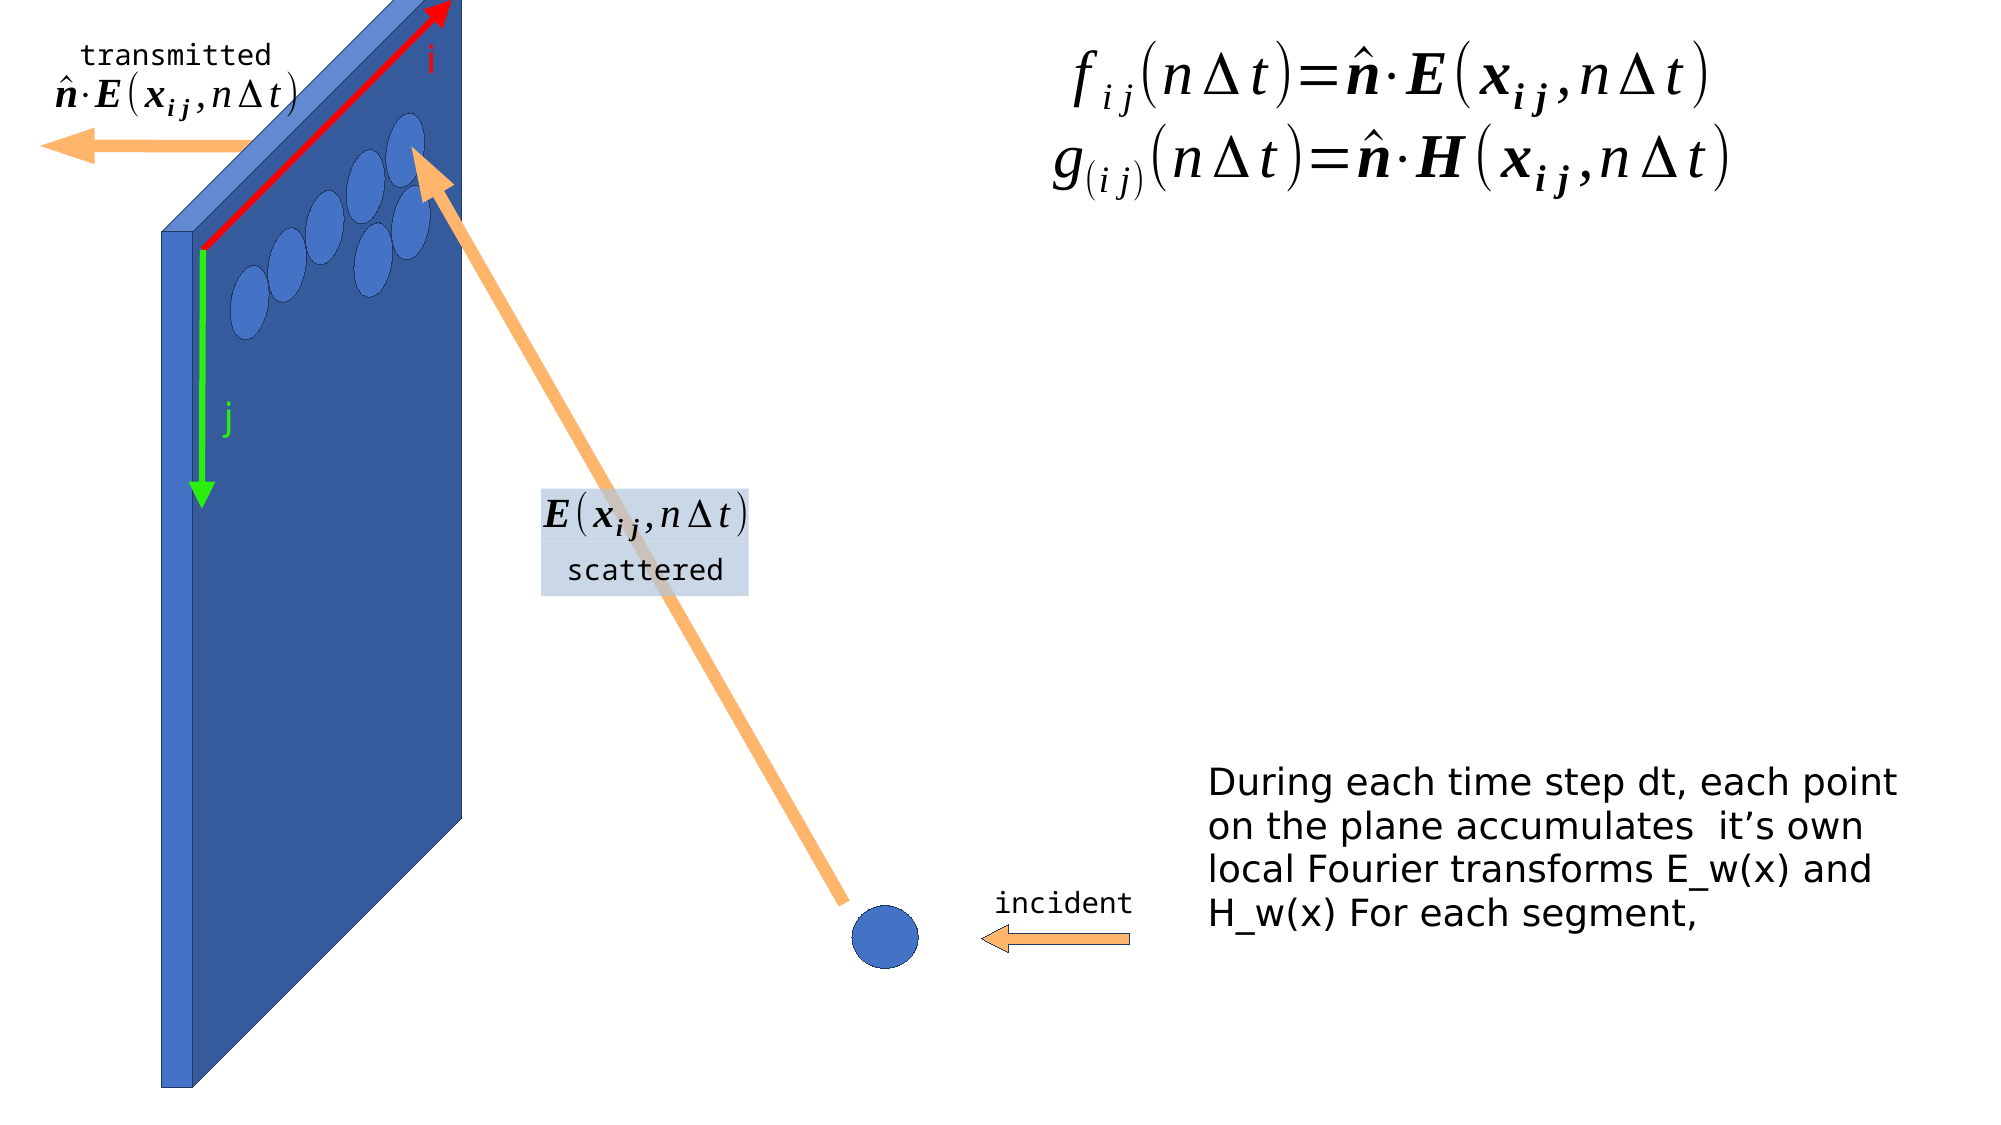

transmitted
i
j
scattered
During each time step dt, each point on the plane accumulates it’s own local Fourier transforms E_w(x) and H_w(x) For each segment,
incident